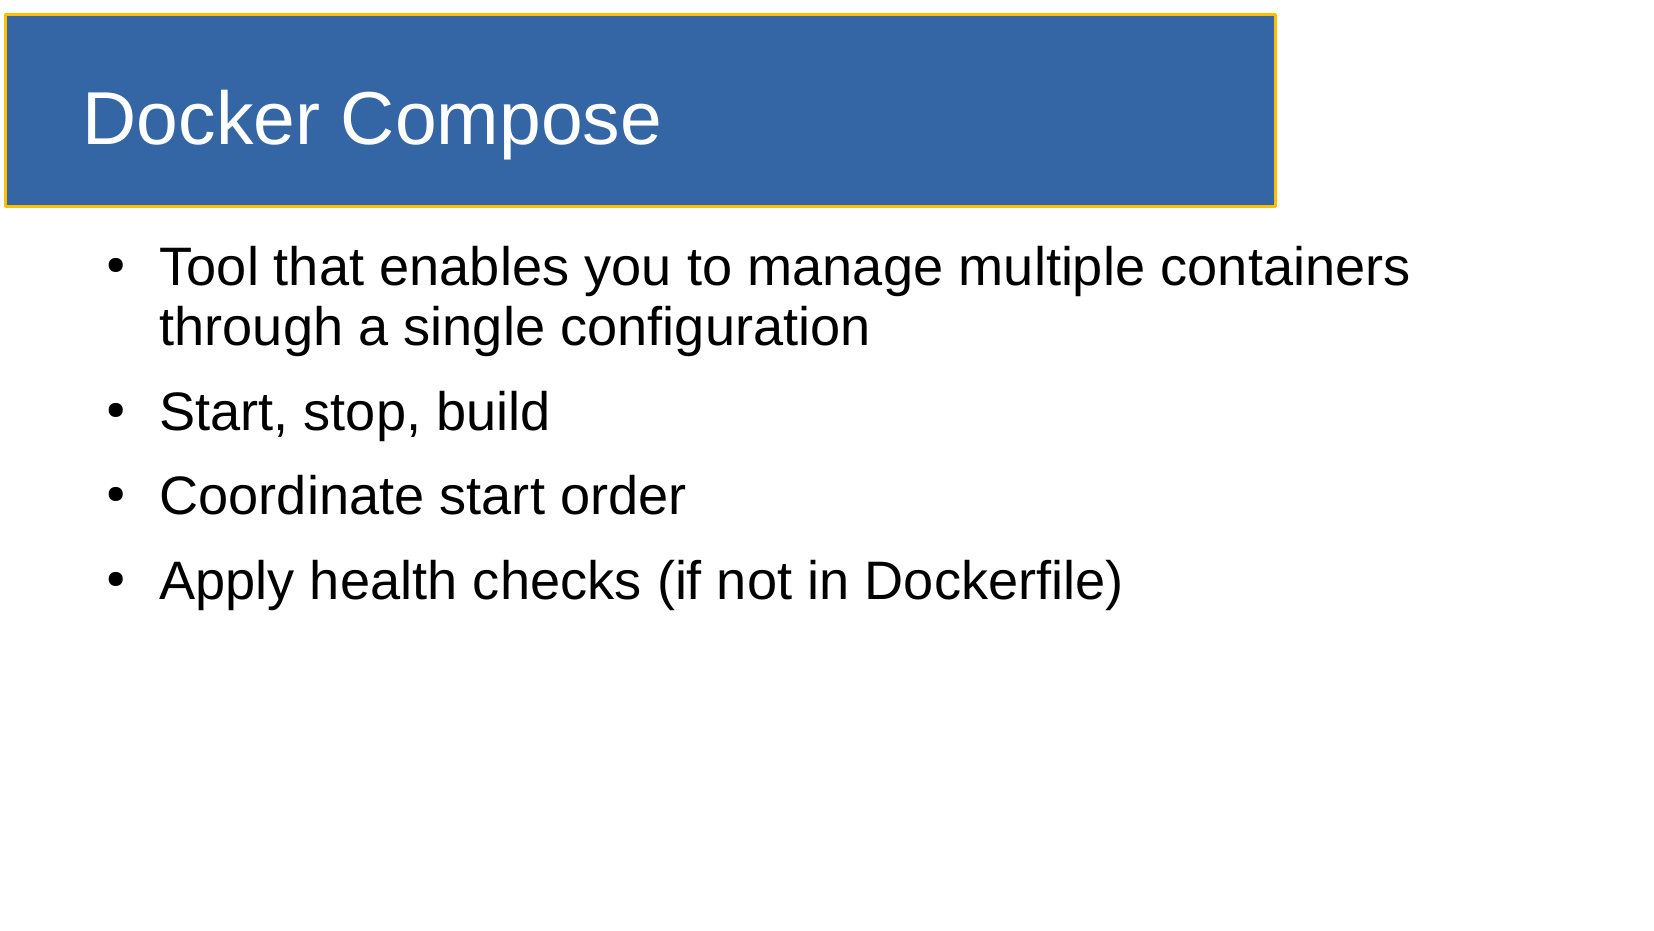

# Docker Compose
Tool that enables you to manage multiple containers through a single configuration
Start, stop, build
Coordinate start order
Apply health checks (if not in Dockerfile)